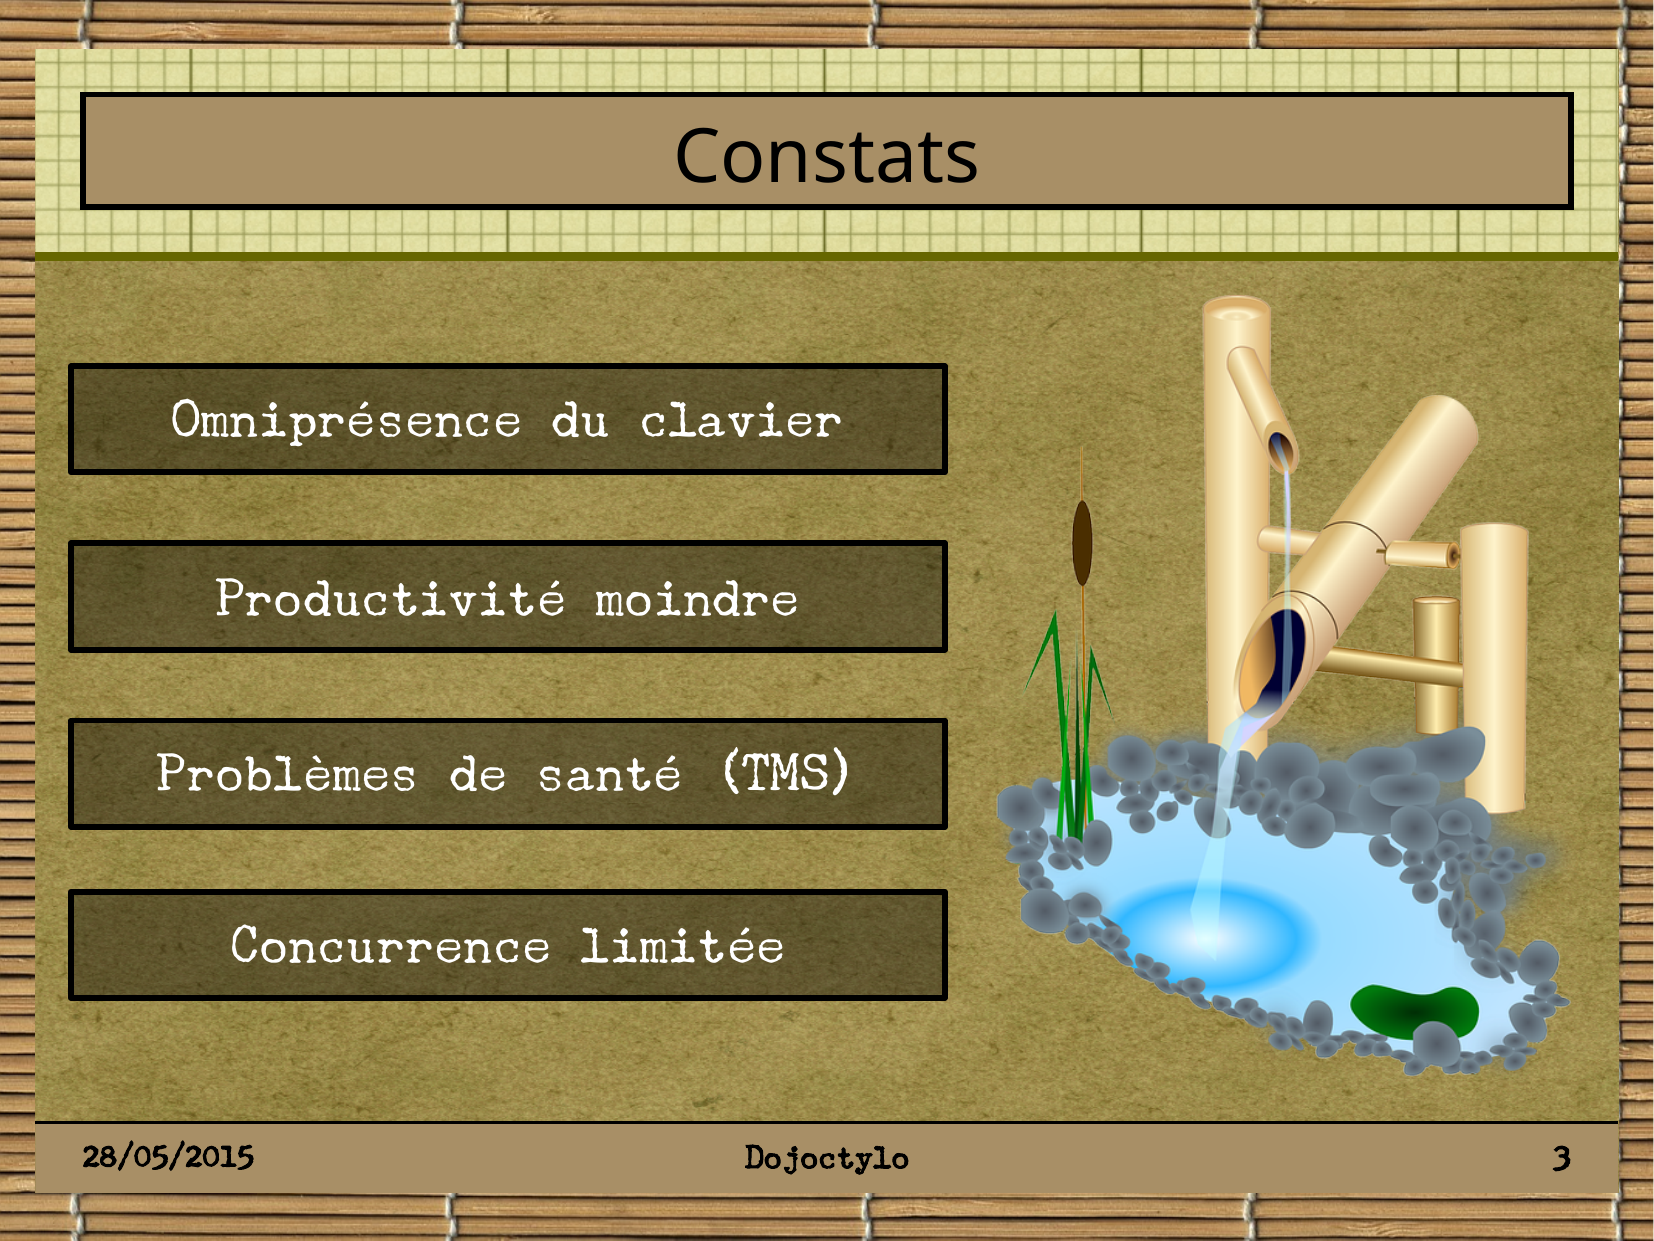

# Constats
Omniprésence du clavier
Productivité moindre
Problèmes de santé (TMS)
Concurrence limitée
09/04/2015
Dojoctylo
3